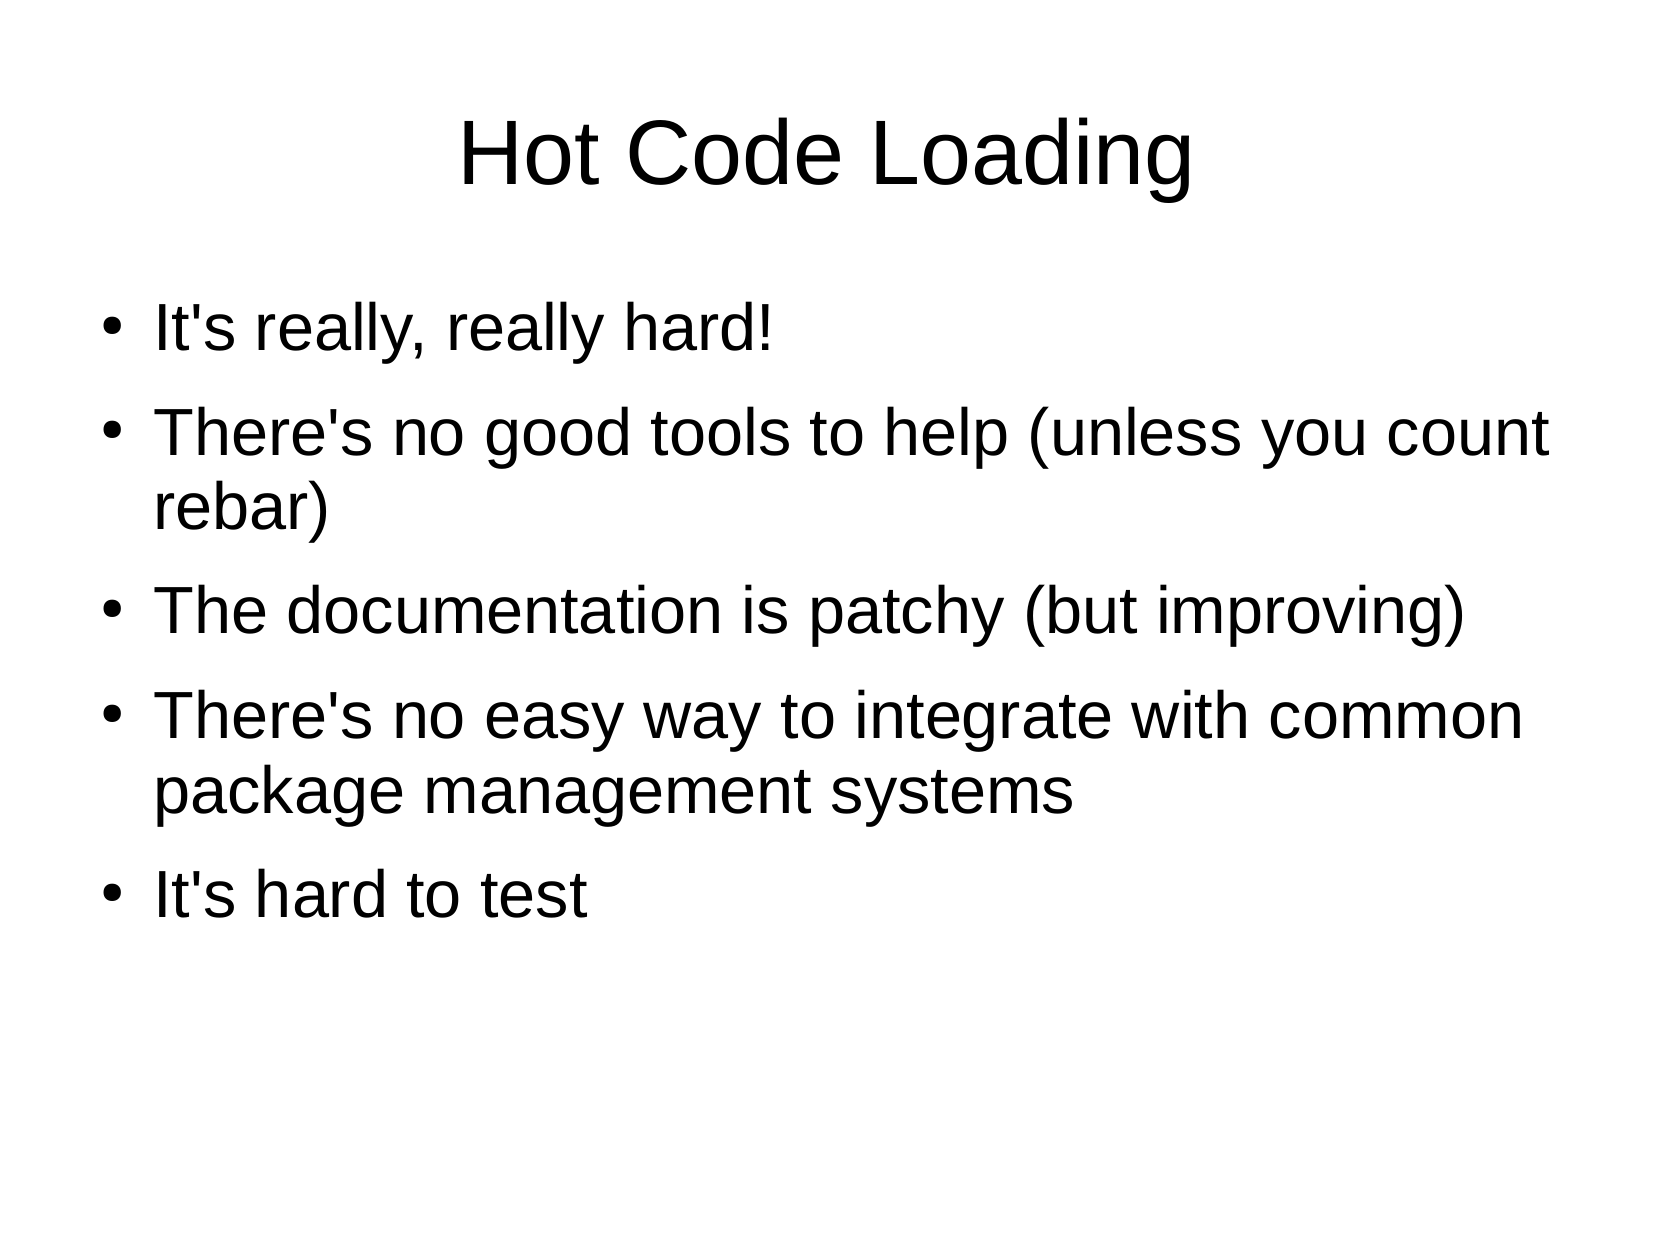

# Hot Code Loading
It's really, really hard!
There's no good tools to help (unless you count rebar)
The documentation is patchy (but improving)
There's no easy way to integrate with common package management systems
It's hard to test